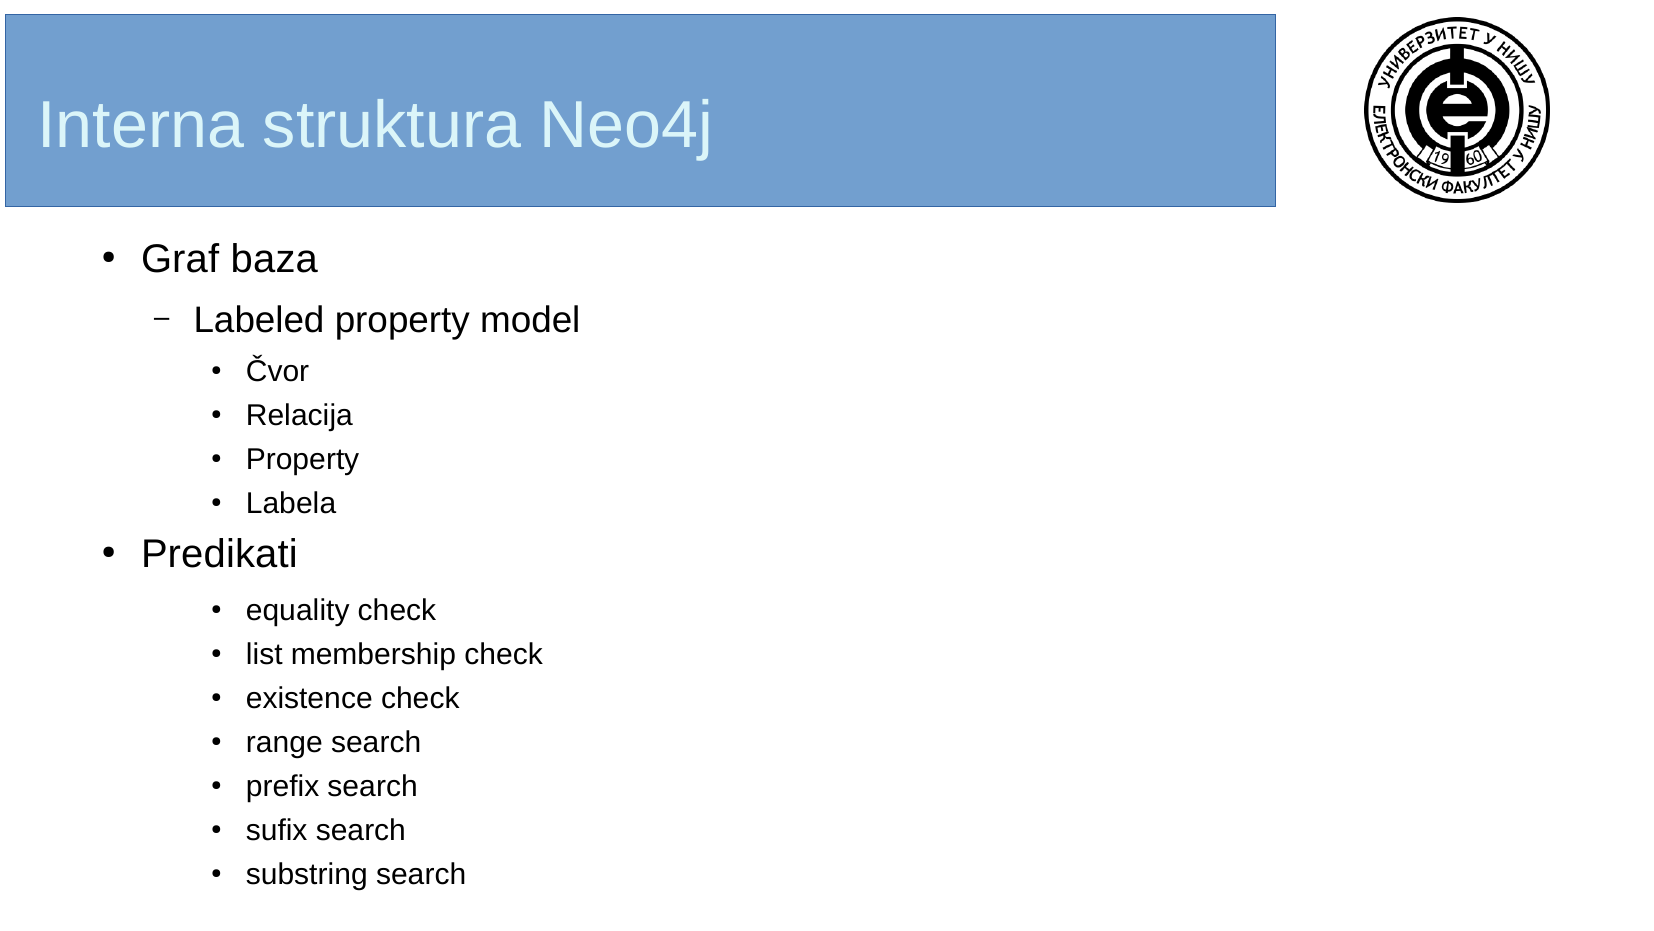

# Interna struktura Neo4j
Graf baza
Labeled property model
Čvor
Relacija
Property
Labela
Predikati
equality check
list membership check
existence check
range search
prefix search
sufix search
substring search